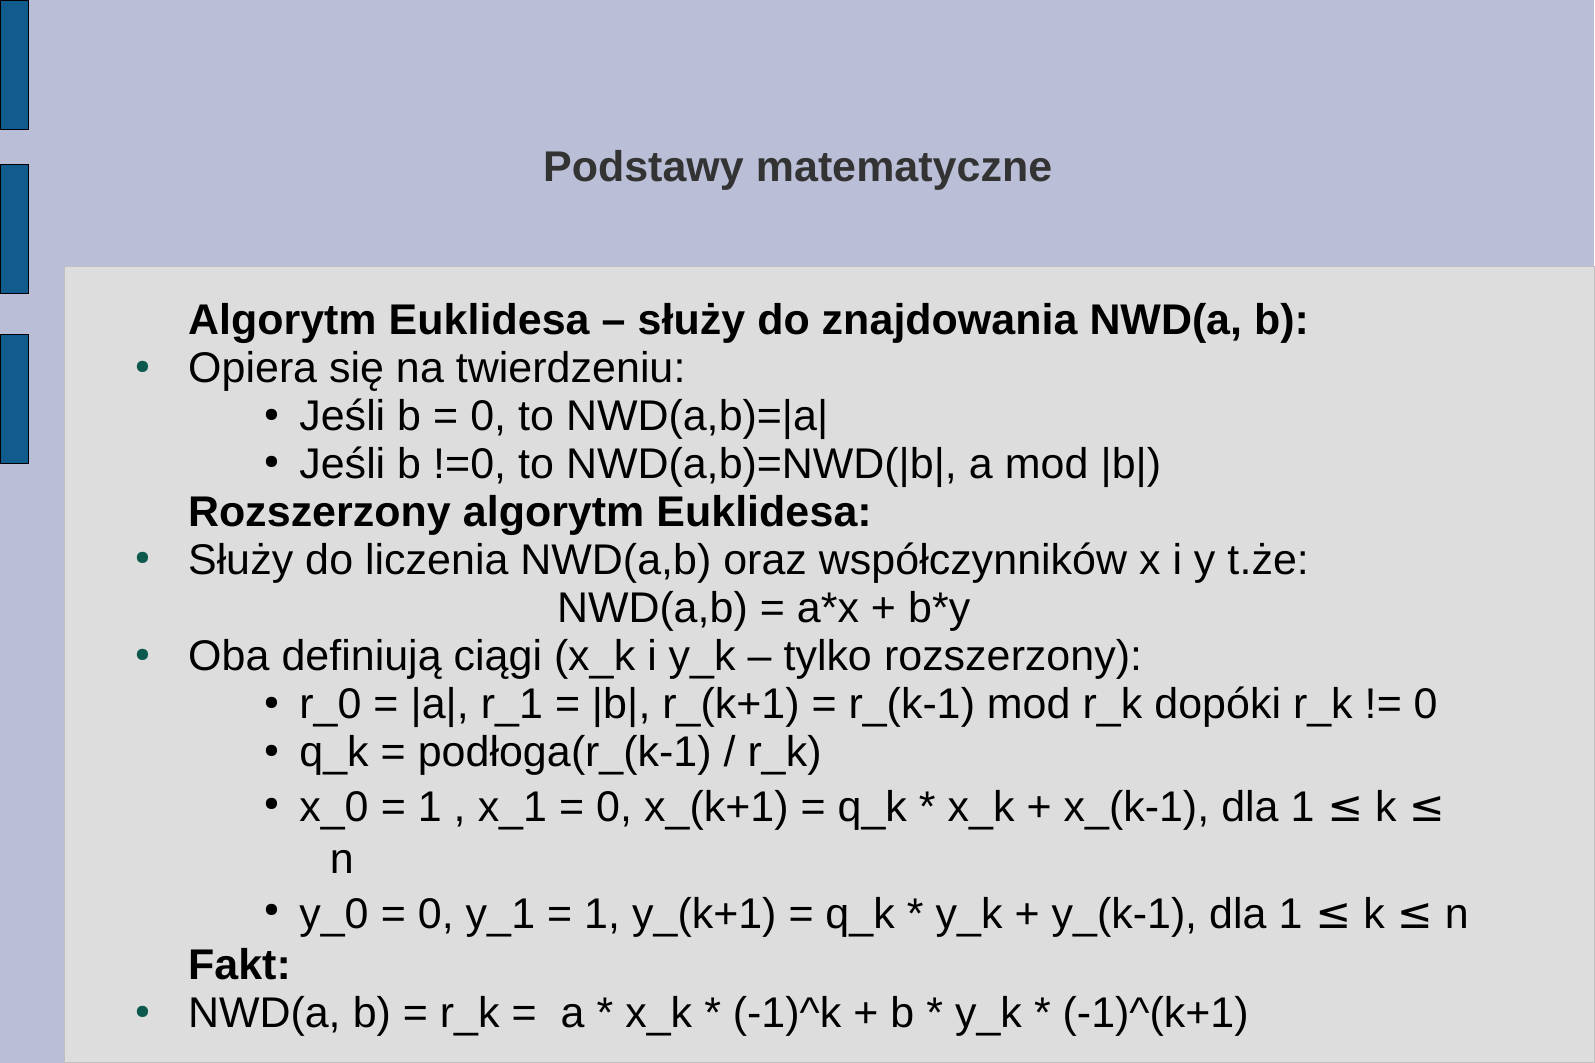

# Podstawy matematyczne
Algorytm Euklidesa – służy do znajdowania NWD(a, b):
Opiera się na twierdzeniu:
Jeśli b = 0, to NWD(a,b)=|a|
Jeśli b !=0, to NWD(a,b)=NWD(|b|, a mod |b|)
Rozszerzony algorytm Euklidesa:
Służy do liczenia NWD(a,b) oraz współczynników x i y t.że: 							NWD(a,b) = a*x + b*y
Oba definiują ciągi (x_k i y_k – tylko rozszerzony):
r_0 = |a|, r_1 = |b|, r_(k+1) = r_(k-1) mod r_k dopóki r_k != 0
q_k = podłoga(r_(k-1) / r_k)
x_0 = 1 , x_1 = 0, x_(k+1) = q_k * x_k + x_(k-1), dla 1 ≤ k ≤ n
y_0 = 0, y_1 = 1, y_(k+1) = q_k * y_k + y_(k-1), dla 1 ≤ k ≤ n
Fakt:
NWD(a, b) = r_k = a * x_k * (-1)^k + b * y_k * (-1)^(k+1)